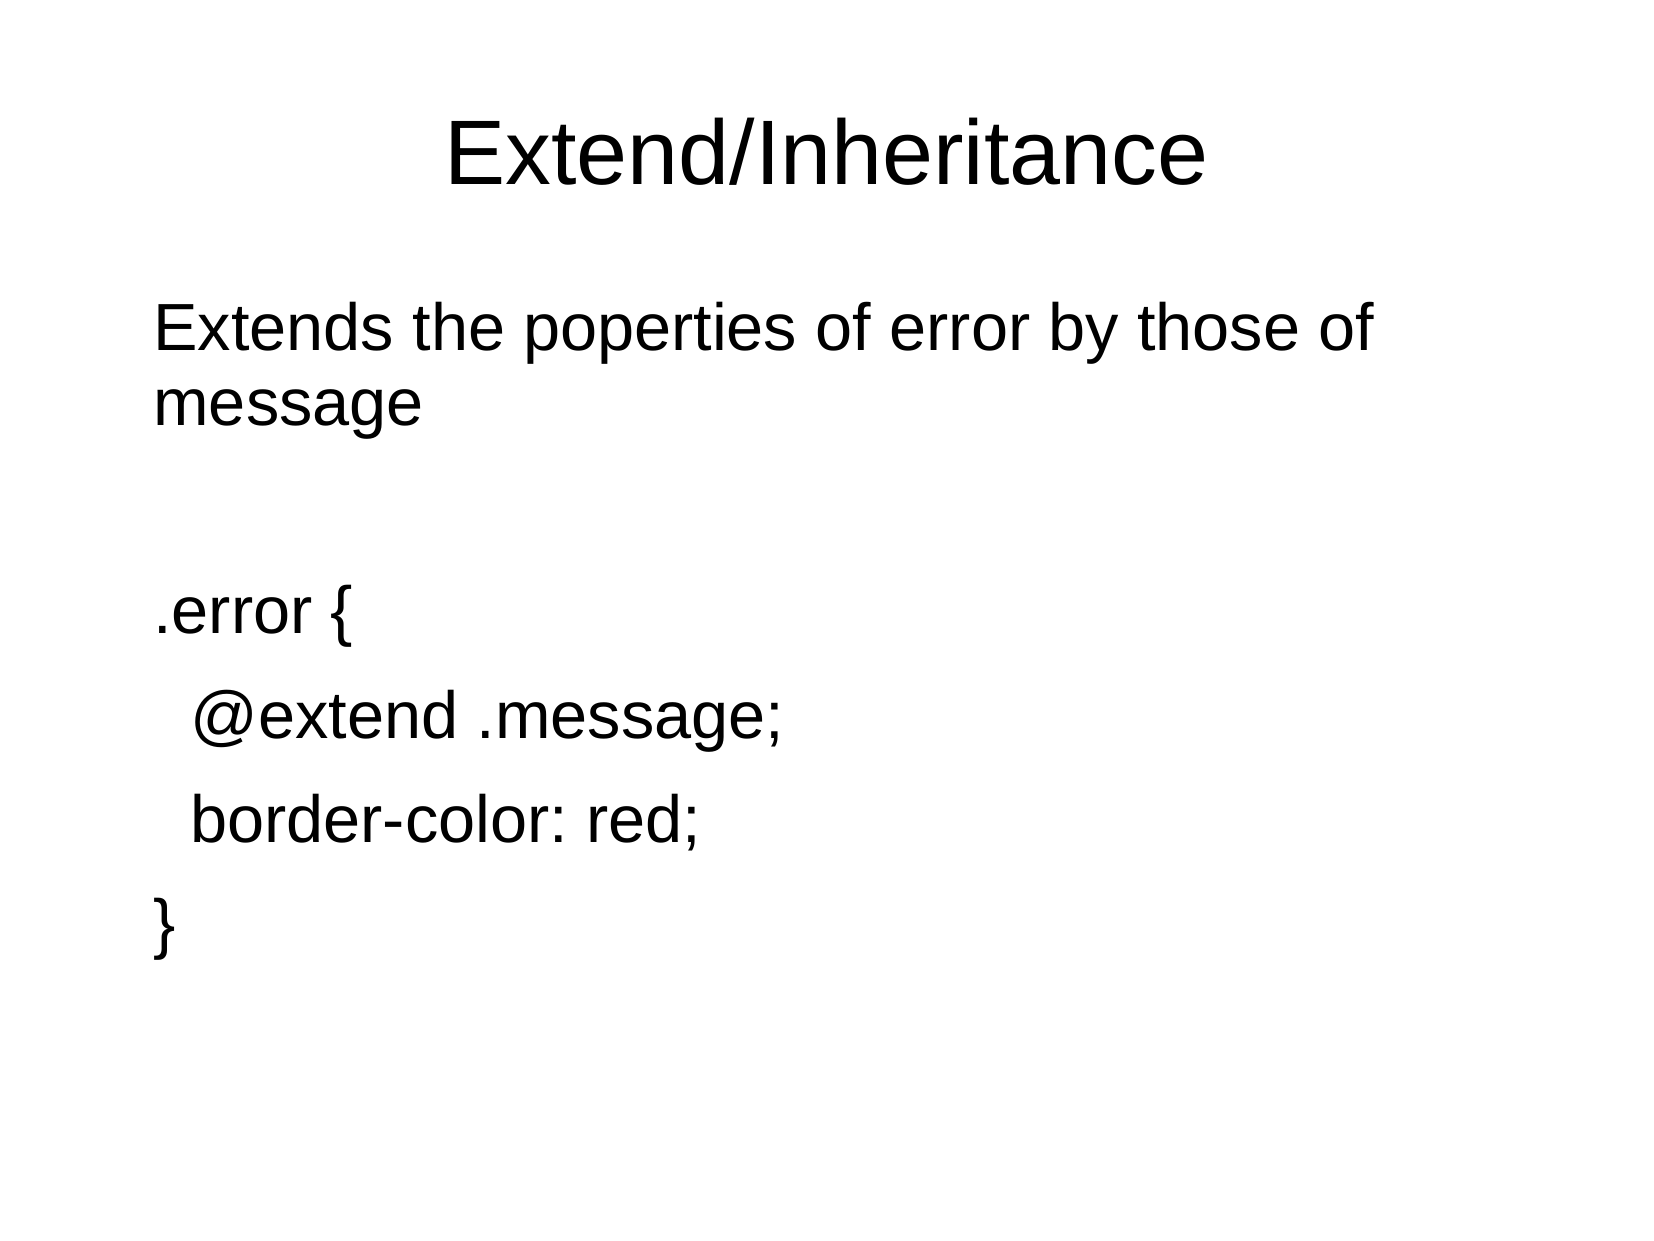

# Extend/Inheritance
Extends the poperties of error by those of message
.error {
 @extend .message;
 border-color: red;
}